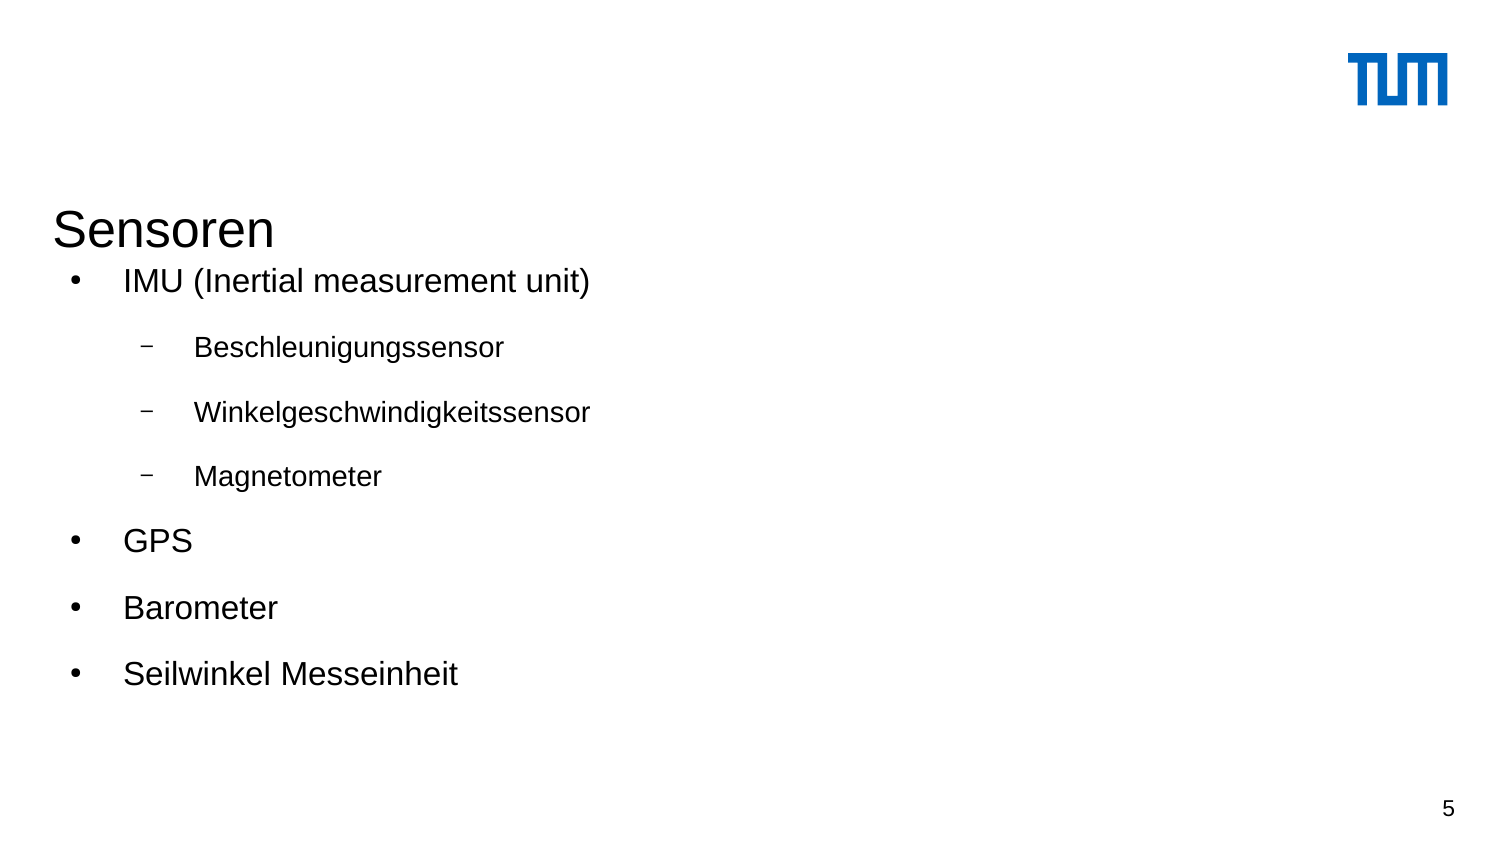

# Sensoren
IMU (Inertial measurement unit)
Beschleunigungssensor
Winkelgeschwindigkeitssensor
Magnetometer
GPS
Barometer
Seilwinkel Messeinheit